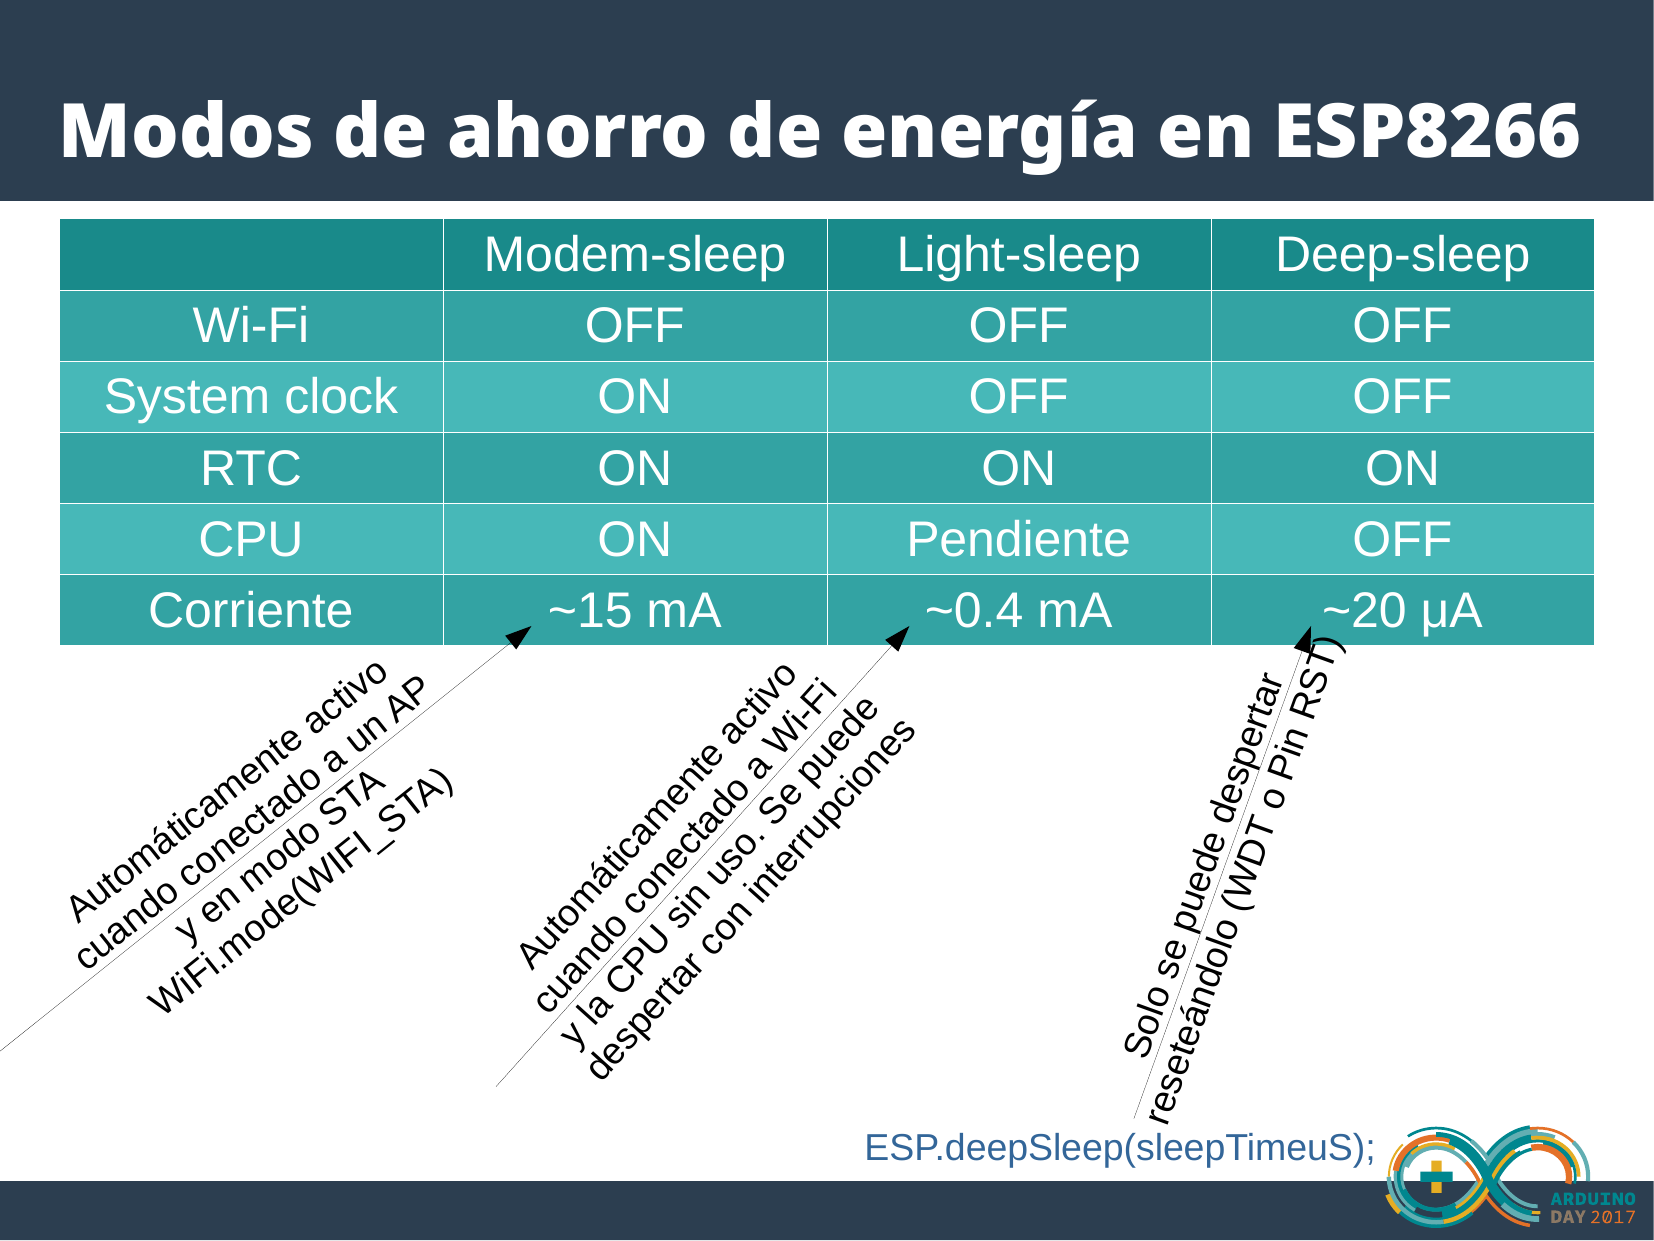

# Modos de ahorro de energía en ESP8266
| | Modem-sleep | Light-sleep | Deep-sleep |
| --- | --- | --- | --- |
| Wi-Fi | OFF | OFF | OFF |
| System clock | ON | OFF | OFF |
| RTC | ON | ON | ON |
| CPU | ON | Pendiente | OFF |
| Corriente | ~15 mA | ~0.4 mA | ~20 μA |
Automáticamente activo
cuando conectado a un AP
y en modo STA
WiFi.mode(WIFI_STA)
Automáticamente activo
cuando conectado a Wi-Fi
y la CPU sin uso. Se puede
despertar con interrupciones
Solo se puede despertar
reseteándolo (WDT o Pin RST)
ESP.deepSleep(sleepTimeuS);